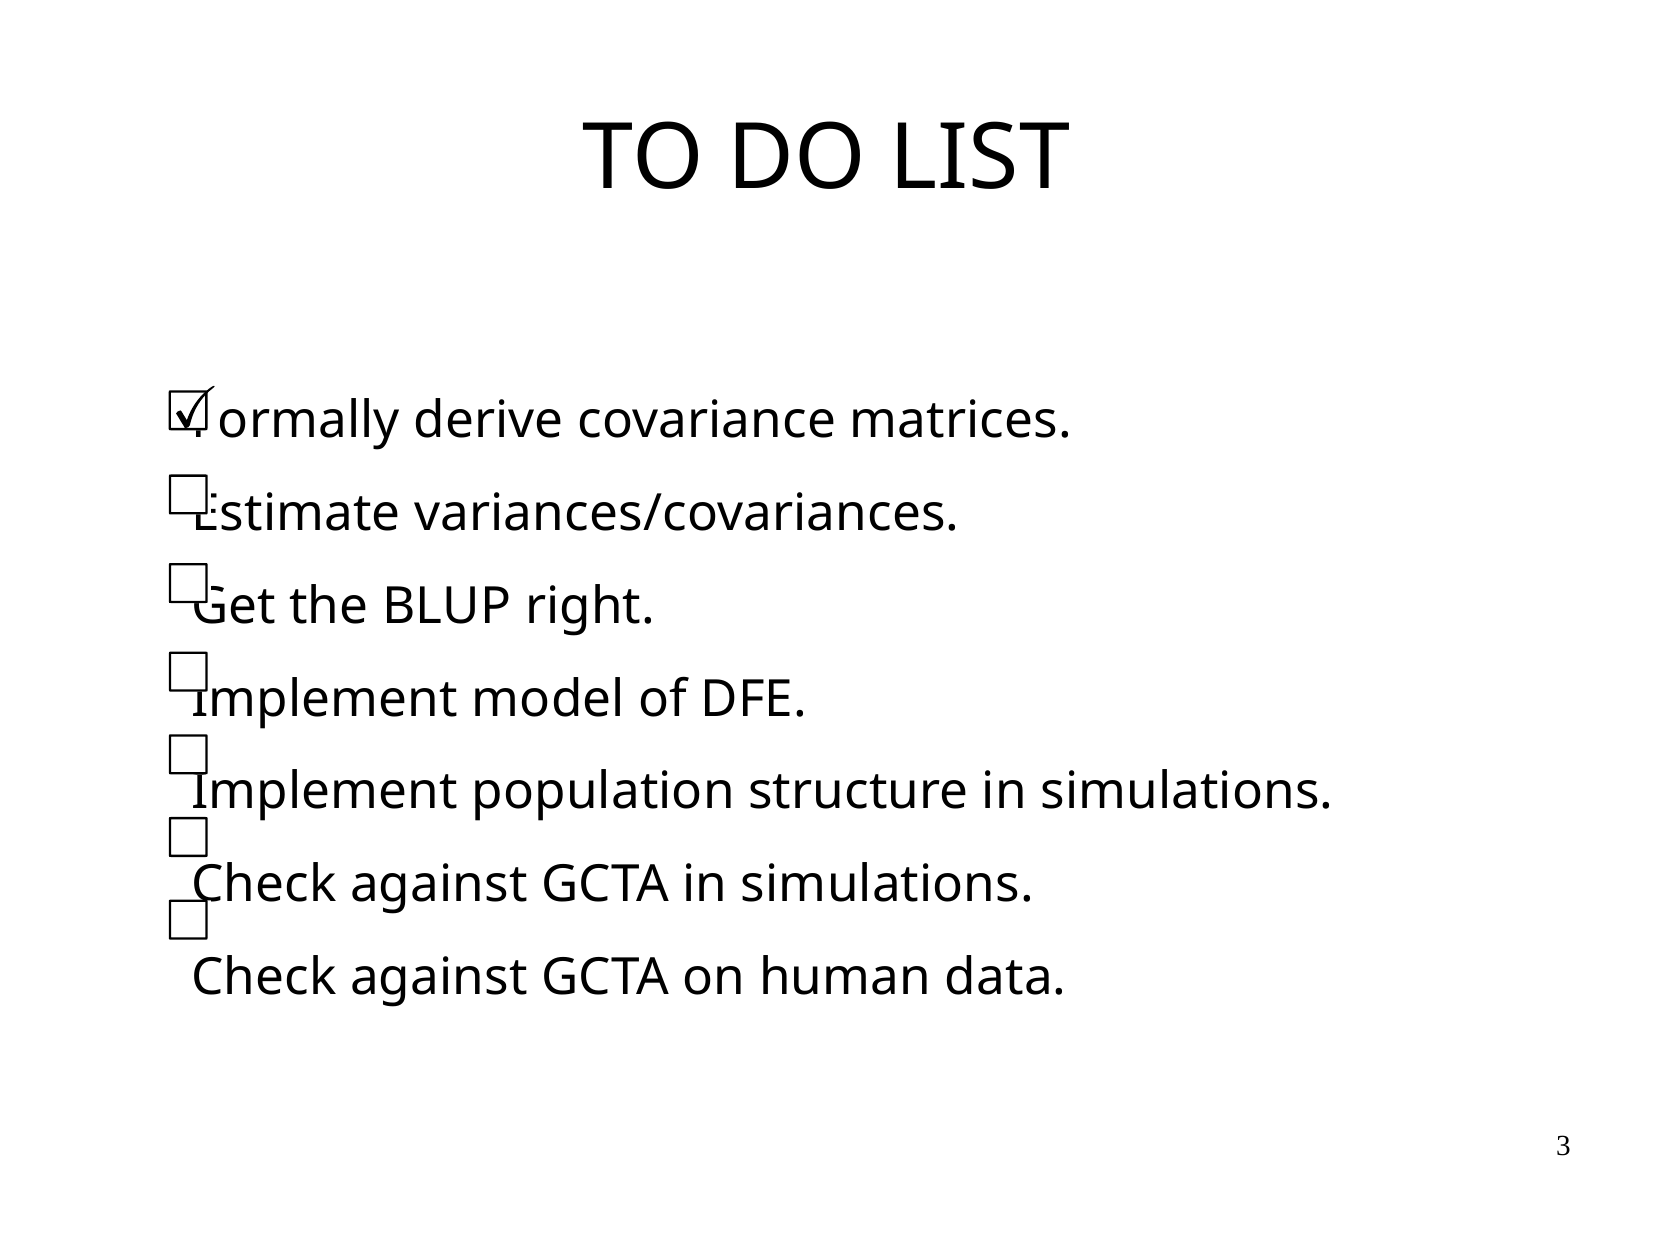

# TO DO LIST
 Formally derive covariance matrices.
 Estimate variances/covariances.
 Get the BLUP right.
 Implement model of DFE.
 Implement population structure in simulations.
 Check against GCTA in simulations.
 Check against GCTA on human data.
3